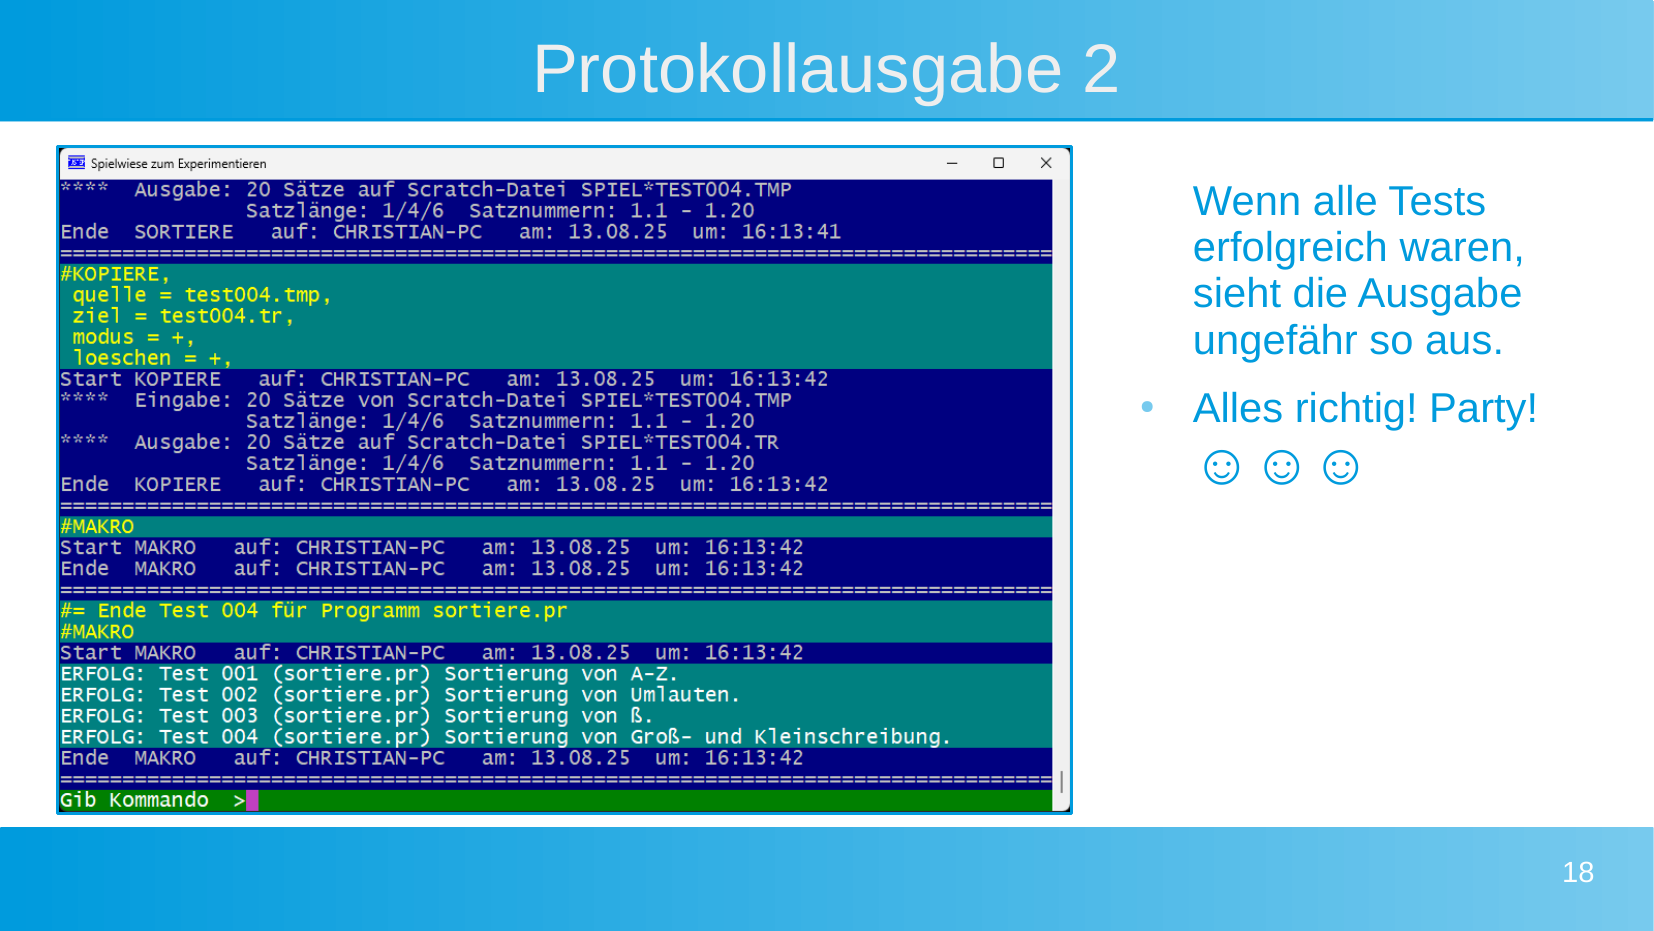

# Protokollausgabe 2
Wenn alle Tests erfolgreich waren, sieht die Ausgabe ungefähr so aus.
Alles richtig! Party! ☺☺☺
18